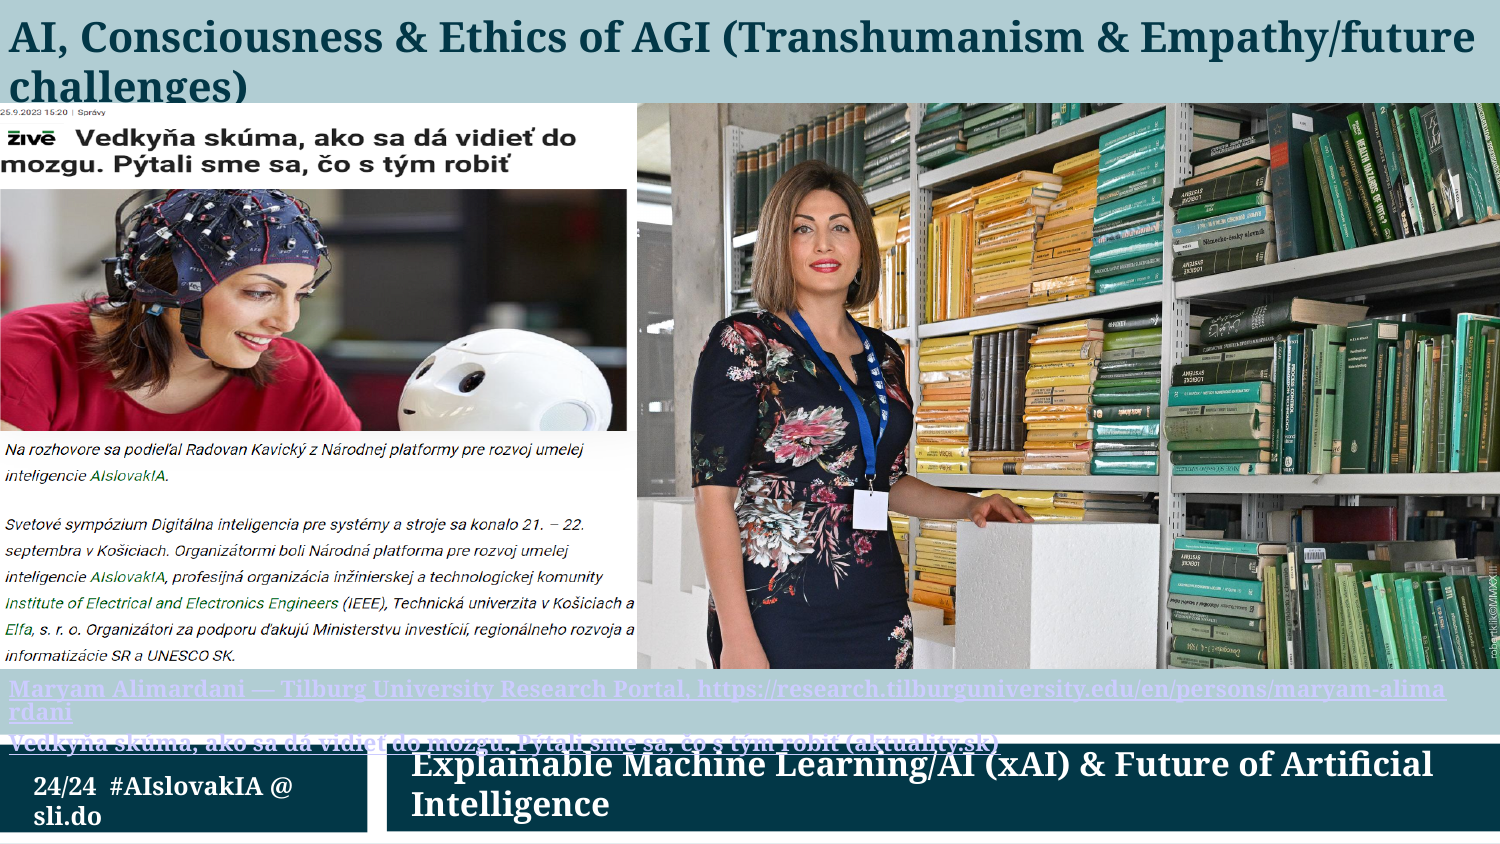

AI, Consciousness & Ethics of AGI (Transhumanism & Empathy/future challenges)
Neuralink, Elon Musk’s brain implant startup, set to begin human trials | CNN Business
Maryam Alimardani — Tilburg University Research Portal, https://research.tilburguniversity.edu/en/persons/maryam-alimardani
Vedkyňa skúma, ako sa dá vidieť do mozgu. Pýtali sme sa, čo s tým robiť (aktuality.sk)
Explainable Machine Learning/AI (xAI) & Future of Artificial Intelligence
24/24 #AIslovakIA @ sli.do